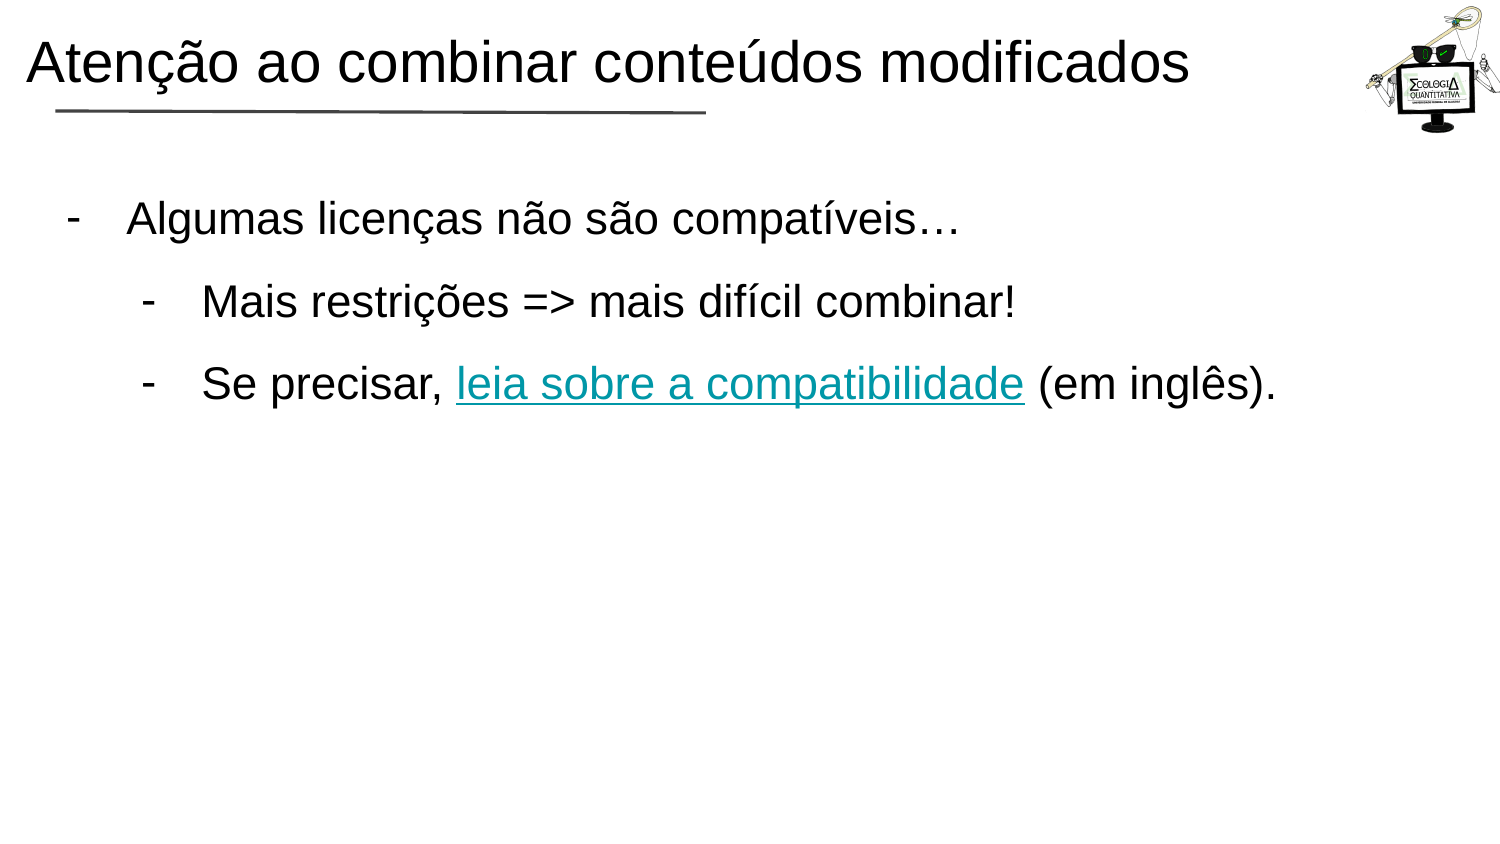

Atenção ao combinar conteúdos modificados
Algumas licenças não são compatíveis…
Mais restrições => mais difícil combinar!
Se precisar, leia sobre a compatibilidade (em inglês).